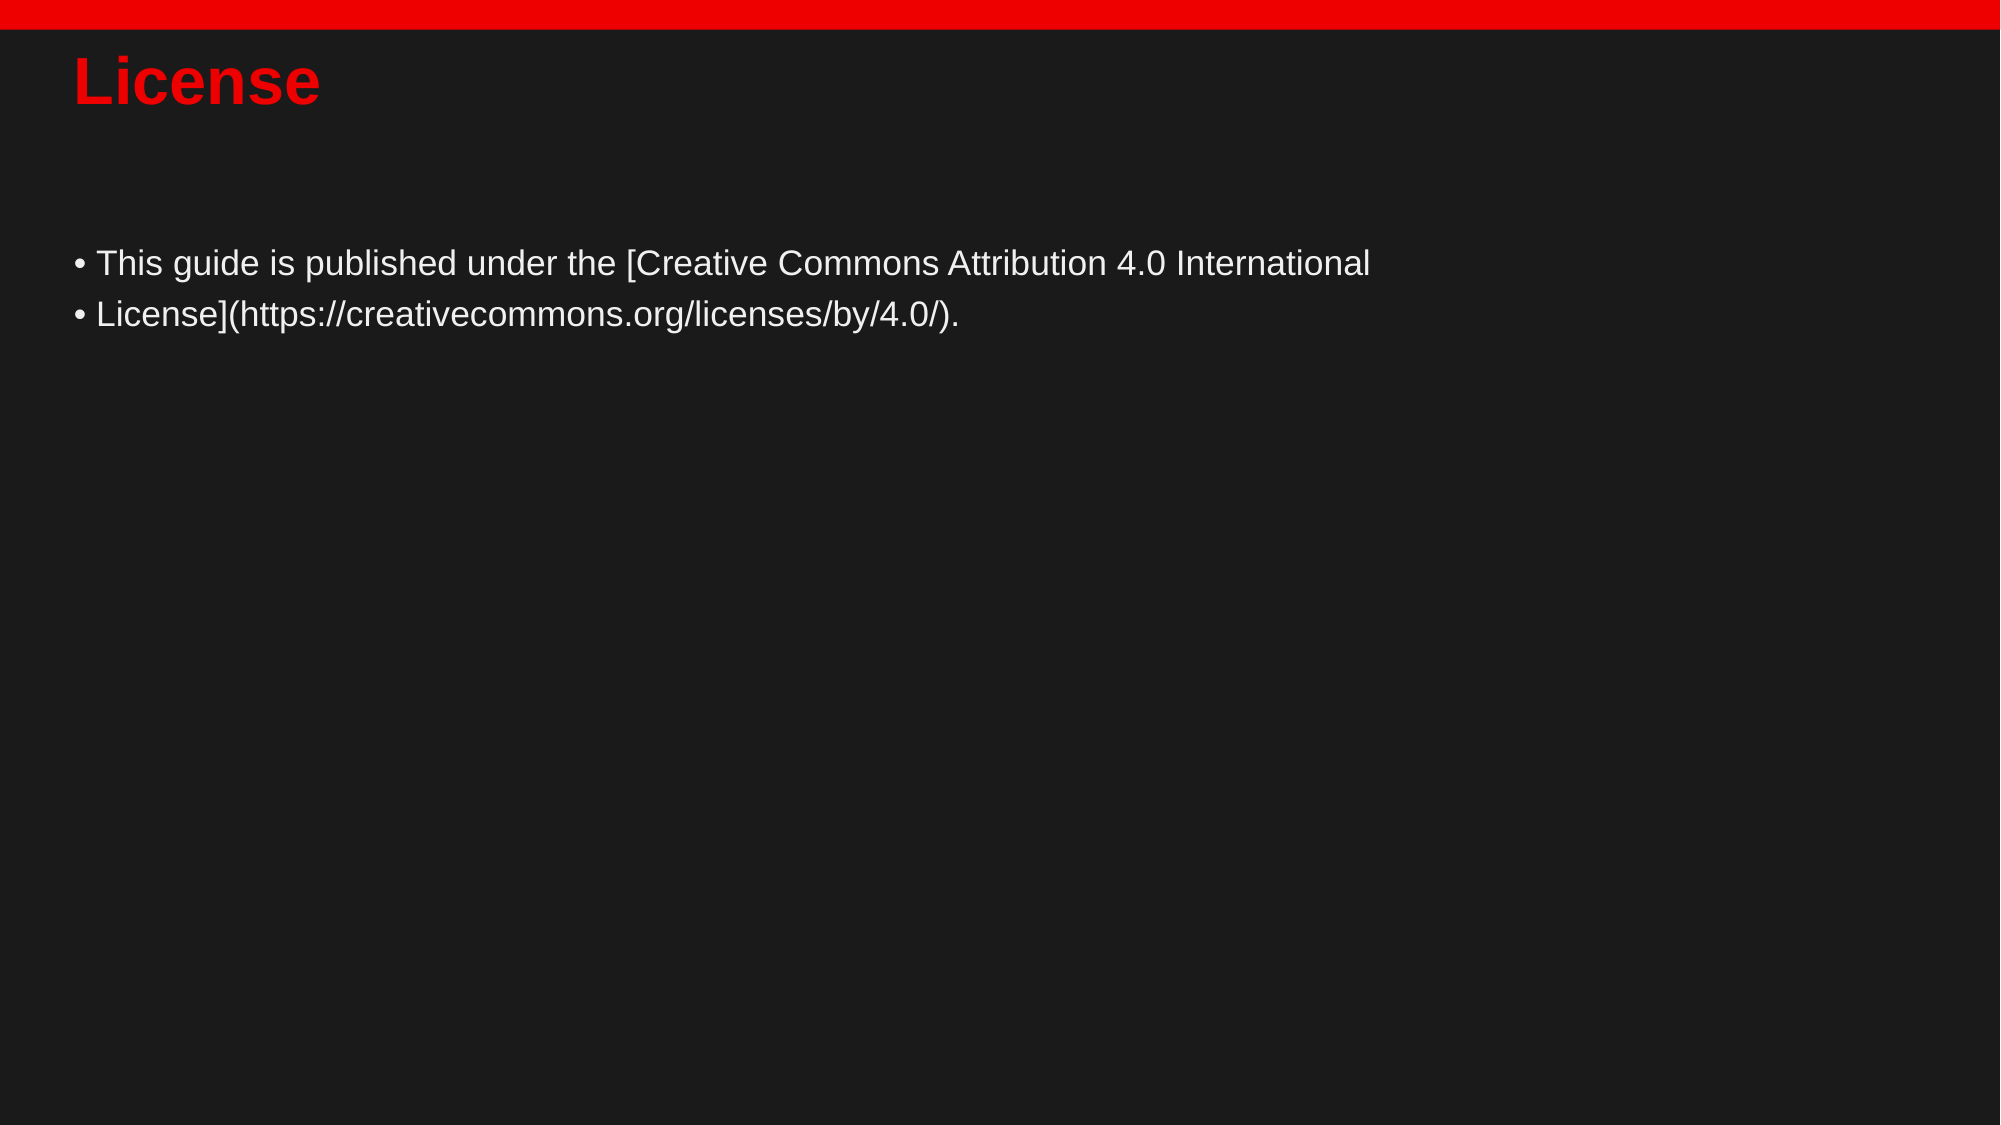

License
• This guide is published under the [Creative Commons Attribution 4.0 International
• License](https://creativecommons.org/licenses/by/4.0/).